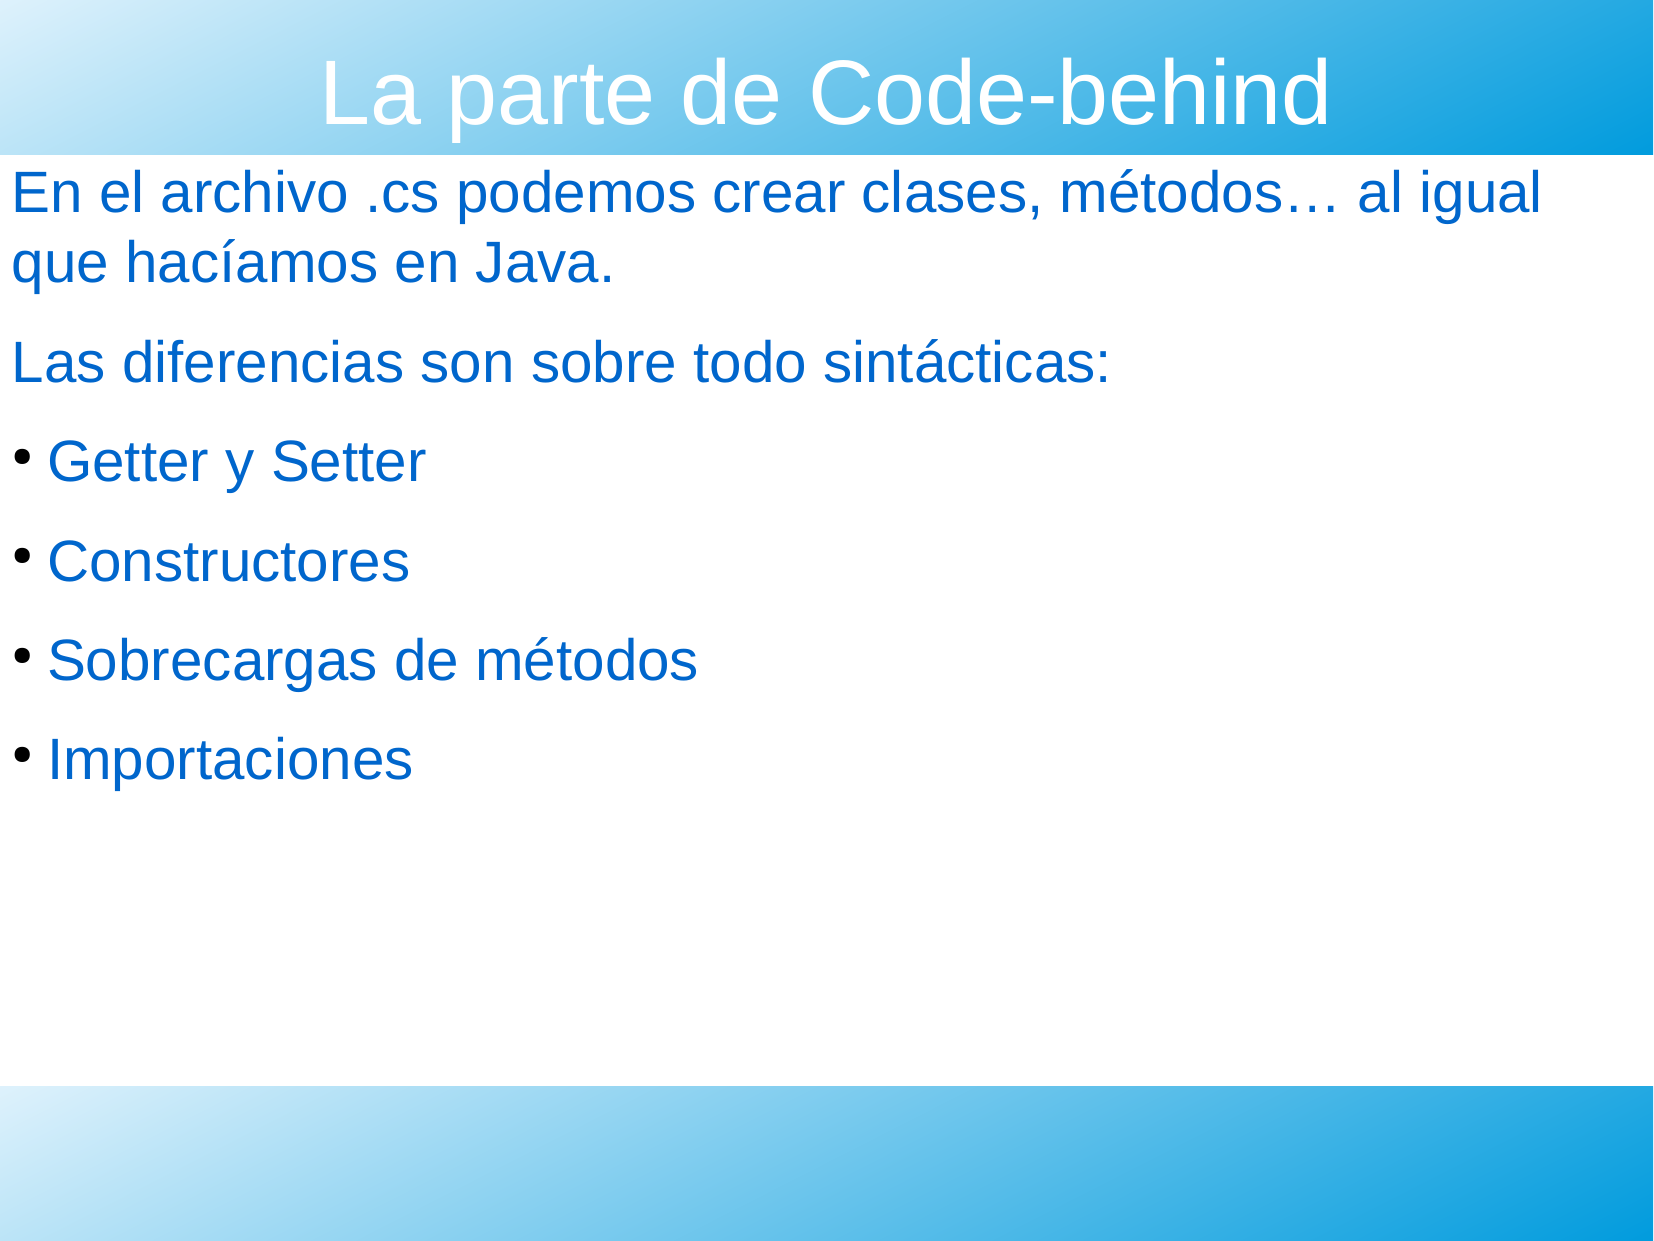

# La parte de Code-behind
En el archivo .cs podemos crear clases, métodos… al igual que hacíamos en Java.
Las diferencias son sobre todo sintácticas:
Getter y Setter
Constructores
Sobrecargas de métodos
Importaciones